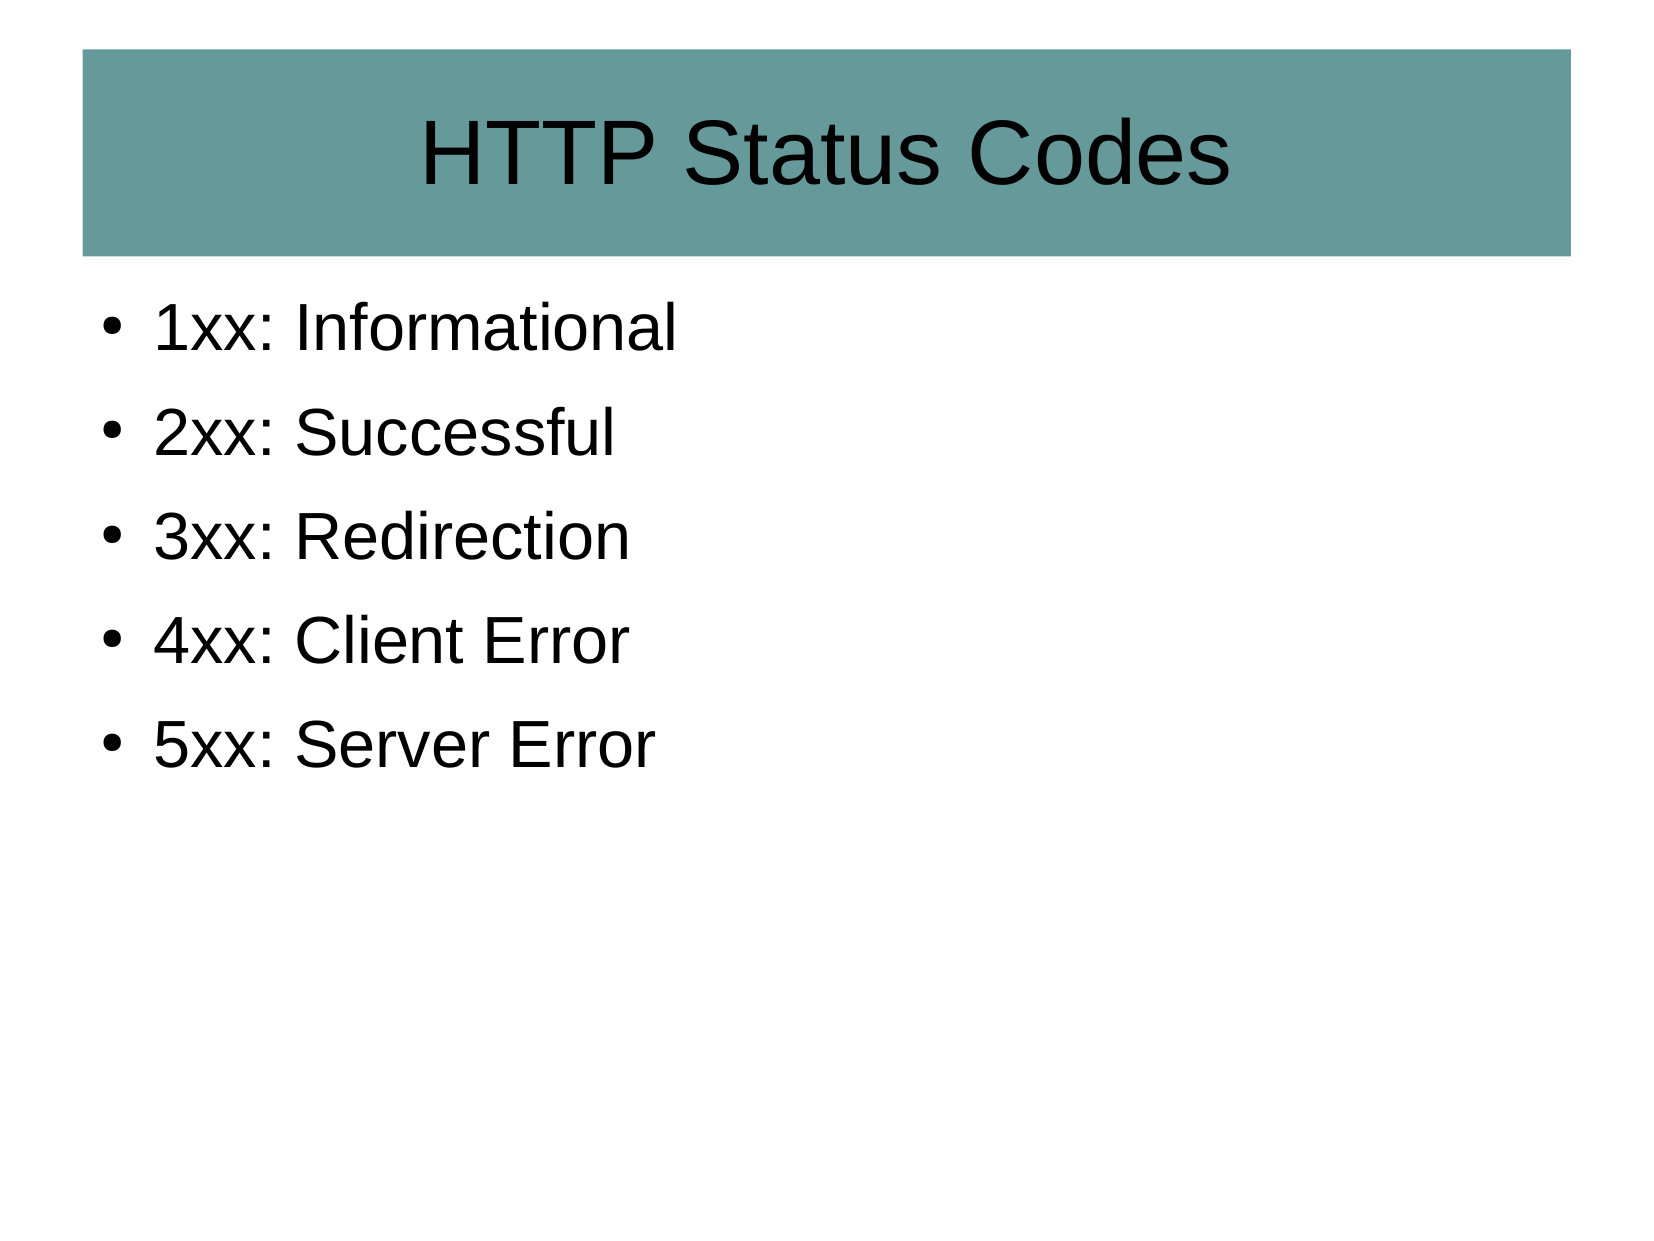

# HTTP Status Codes
1xx: Informational
2xx: Successful
3xx: Redirection
4xx: Client Error
5xx: Server Error